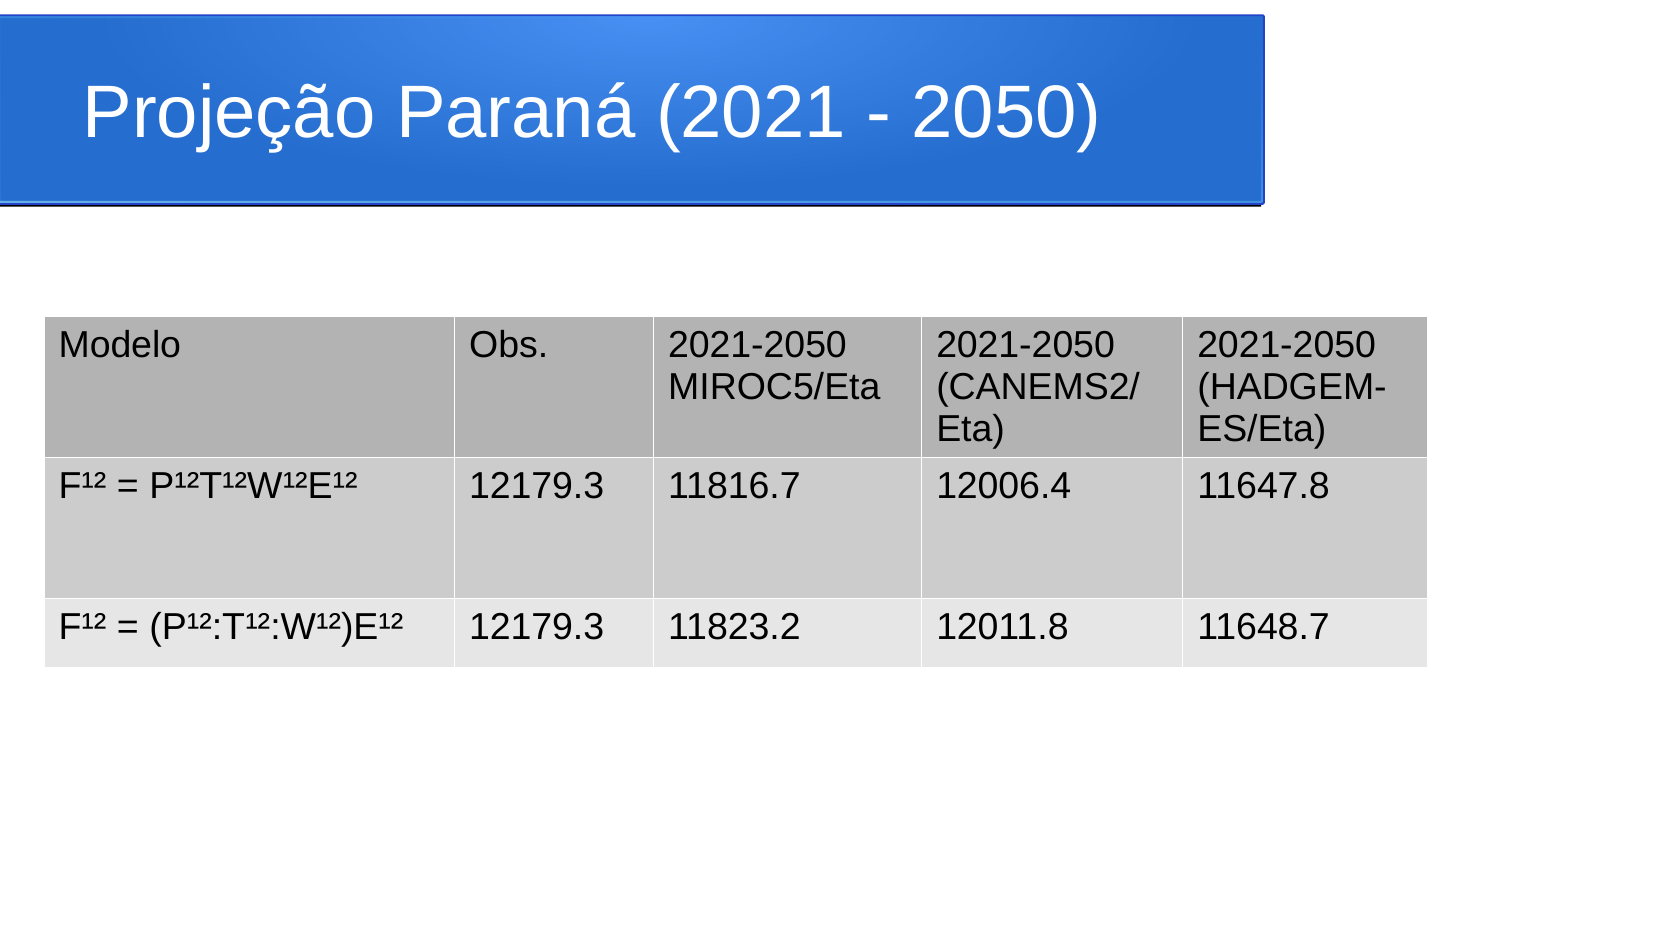

# Projeção Paraná (2021 - 2050)
| Modelo | Obs. | 2021-2050 MIROC5/Eta | 2021-2050 (CANEMS2/Eta) | 2021-2050 (HADGEM-ES/Eta) |
| --- | --- | --- | --- | --- |
| F¹² = P¹²T¹²W¹²E¹² | 12179.3 | 11816.7 | 12006.4 | 11647.8 |
| F¹² = (P¹²:T¹²:W¹²)E¹² | 12179.3 | 11823.2 | 12011.8 | 11648.7 |